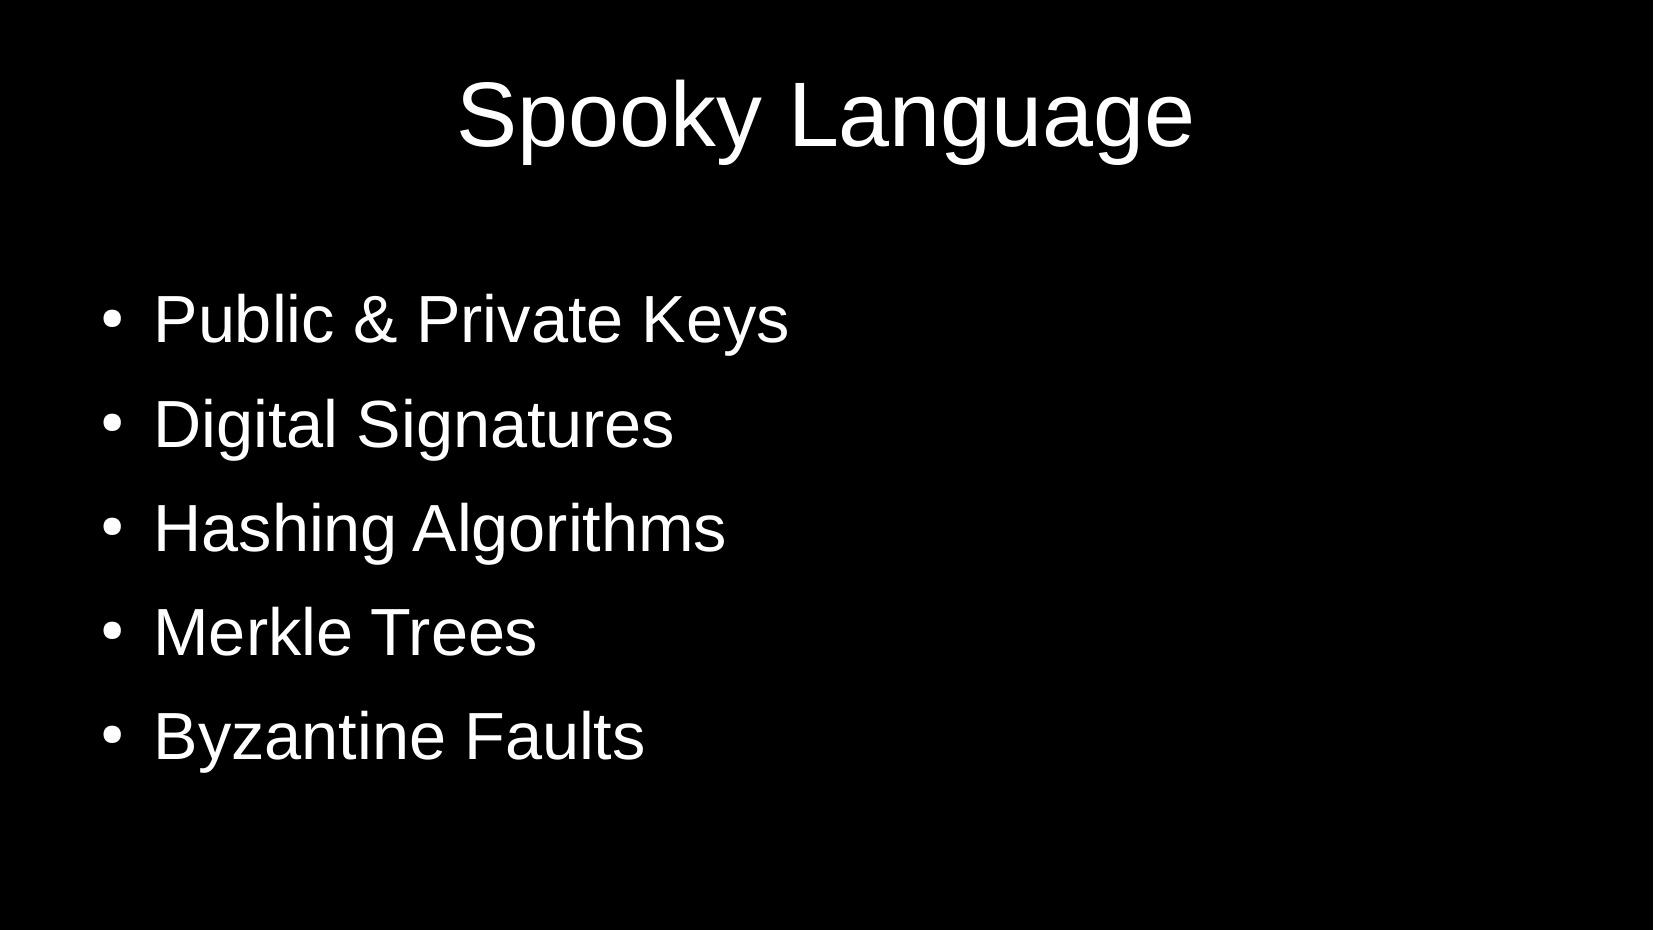

# Spooky Language
Public & Private Keys
Digital Signatures
Hashing Algorithms
Merkle Trees
Byzantine Faults